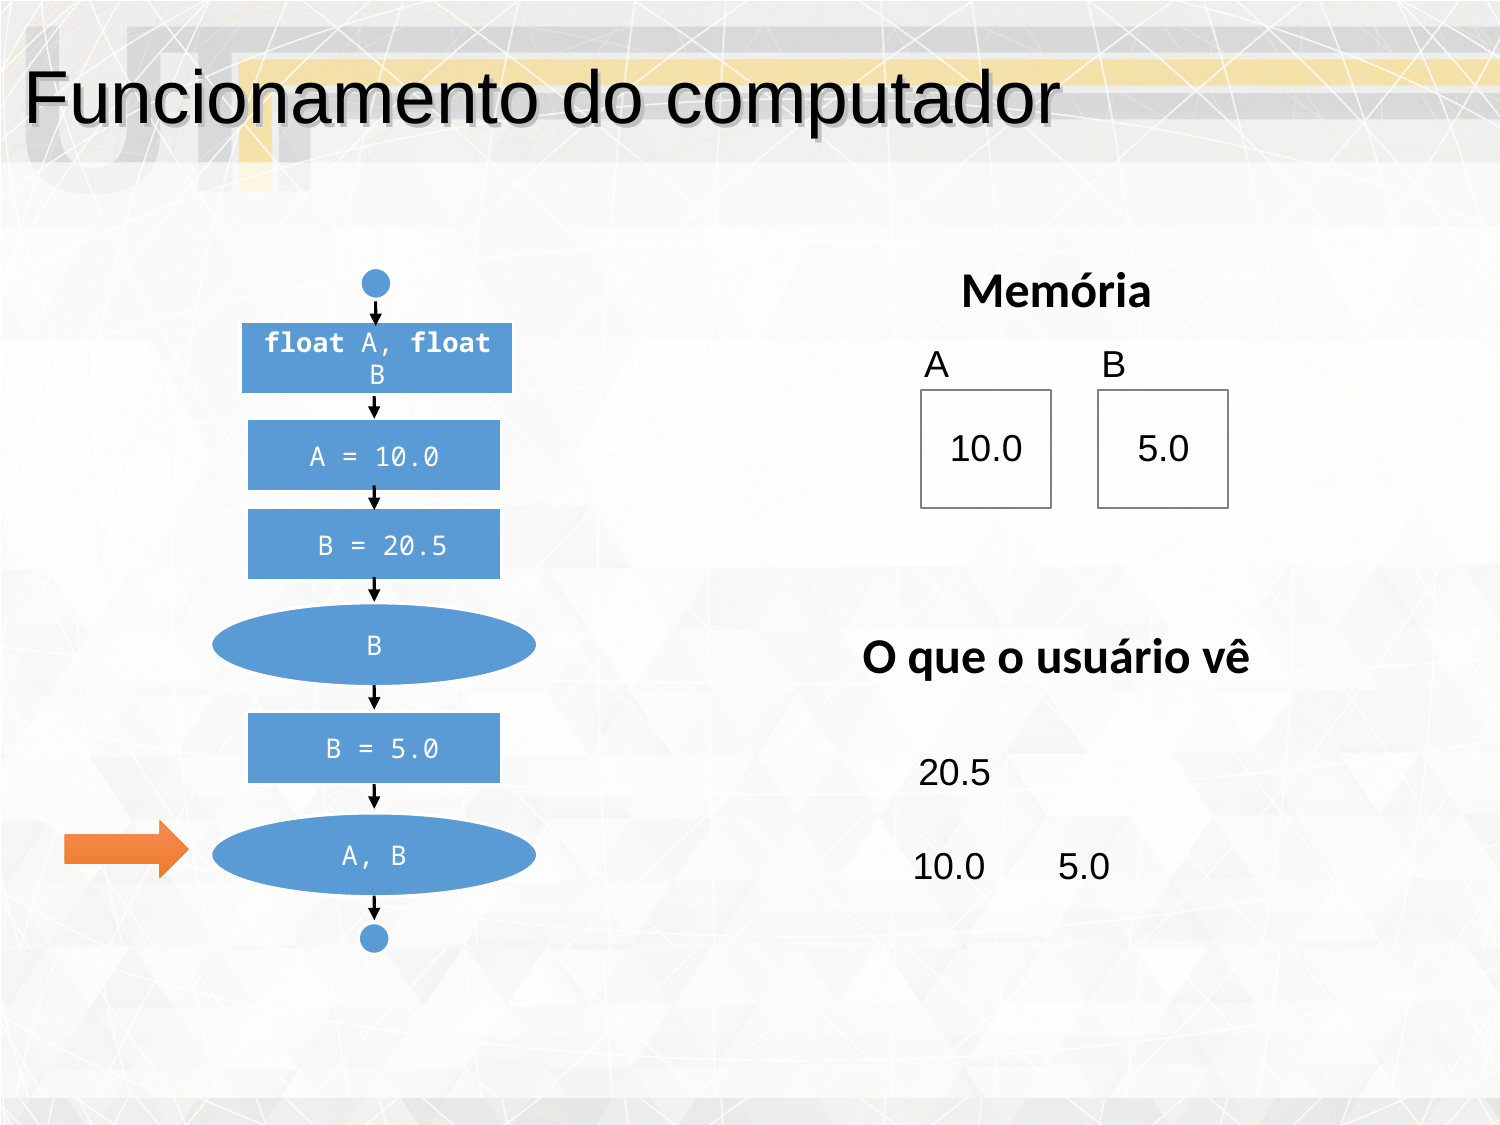

# Funcionamento do computador
Memória
float A, float B
A
B
10.0
5.0
A = 10.0
 B = 20.5
B
O que o usuário vê
 B = 5.0
20.5
A, B
10.0
5.0